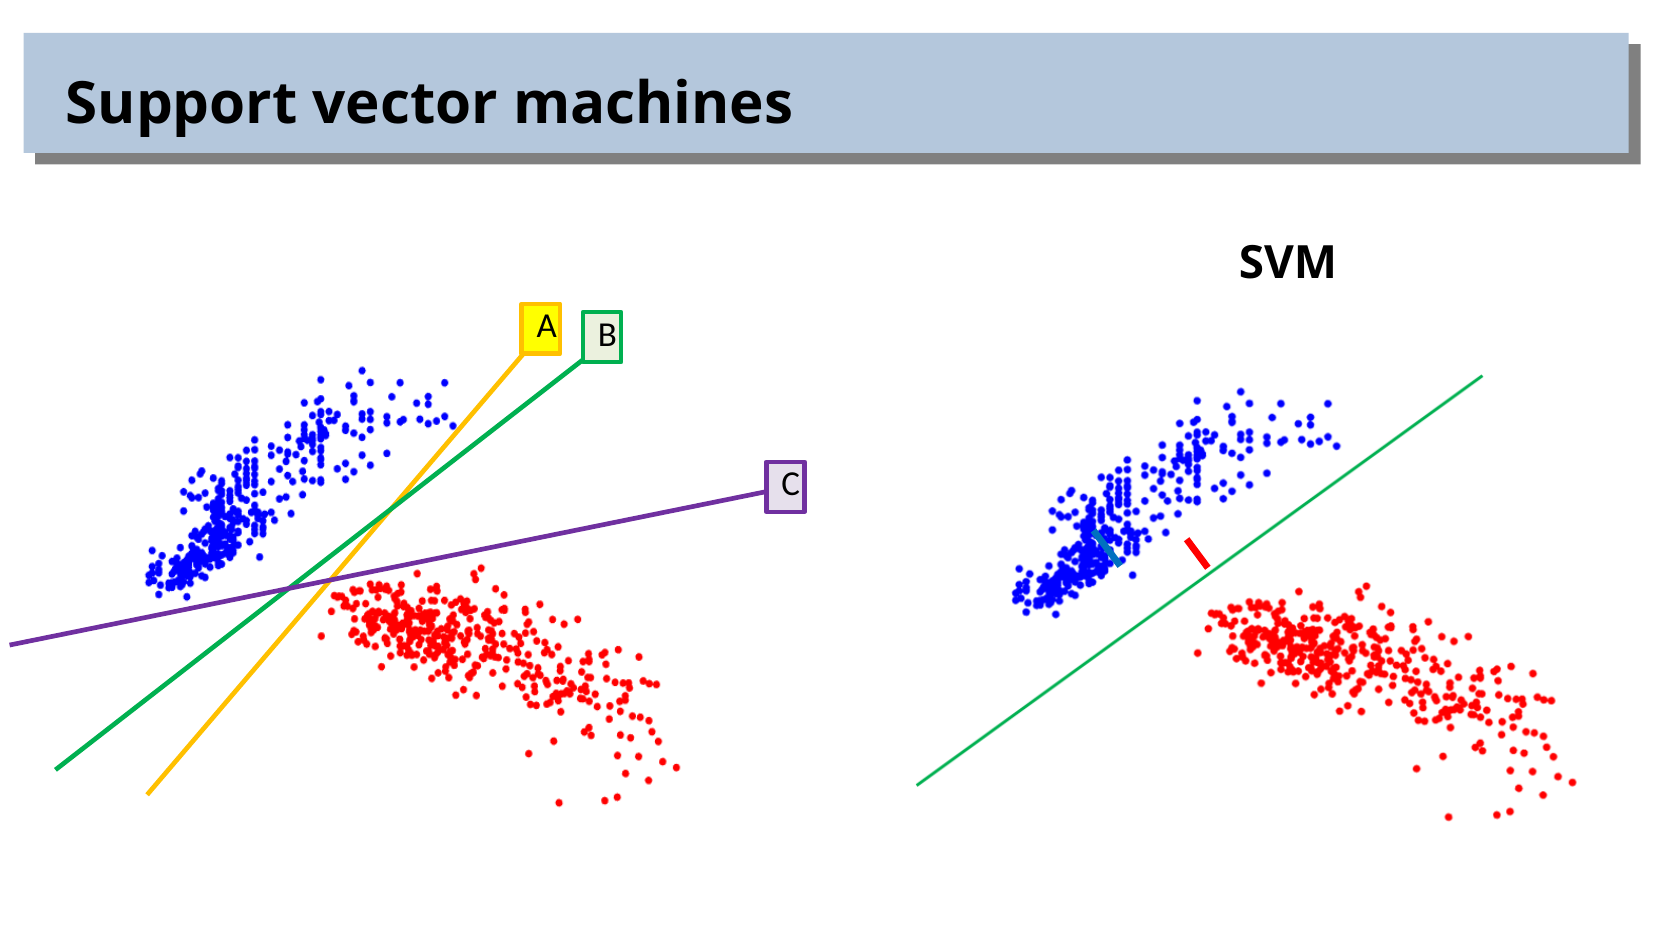

Support vector machines
SVM
A
B
C